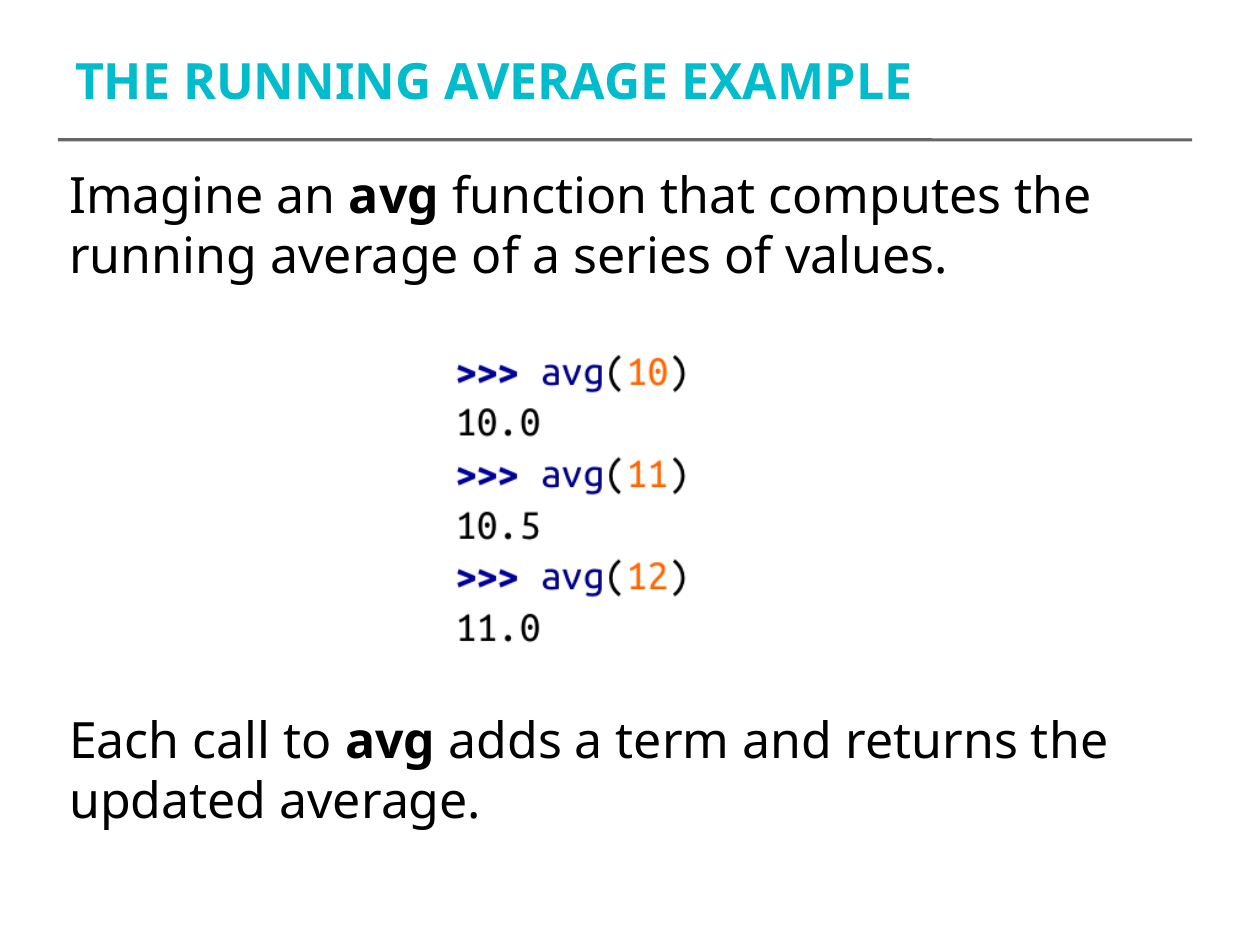

# THE RUNNING AVERAGE EXAMPLE
Imagine an avg function that computes the running average of a series of values.
Each call to avg adds a term and returns the updated average.